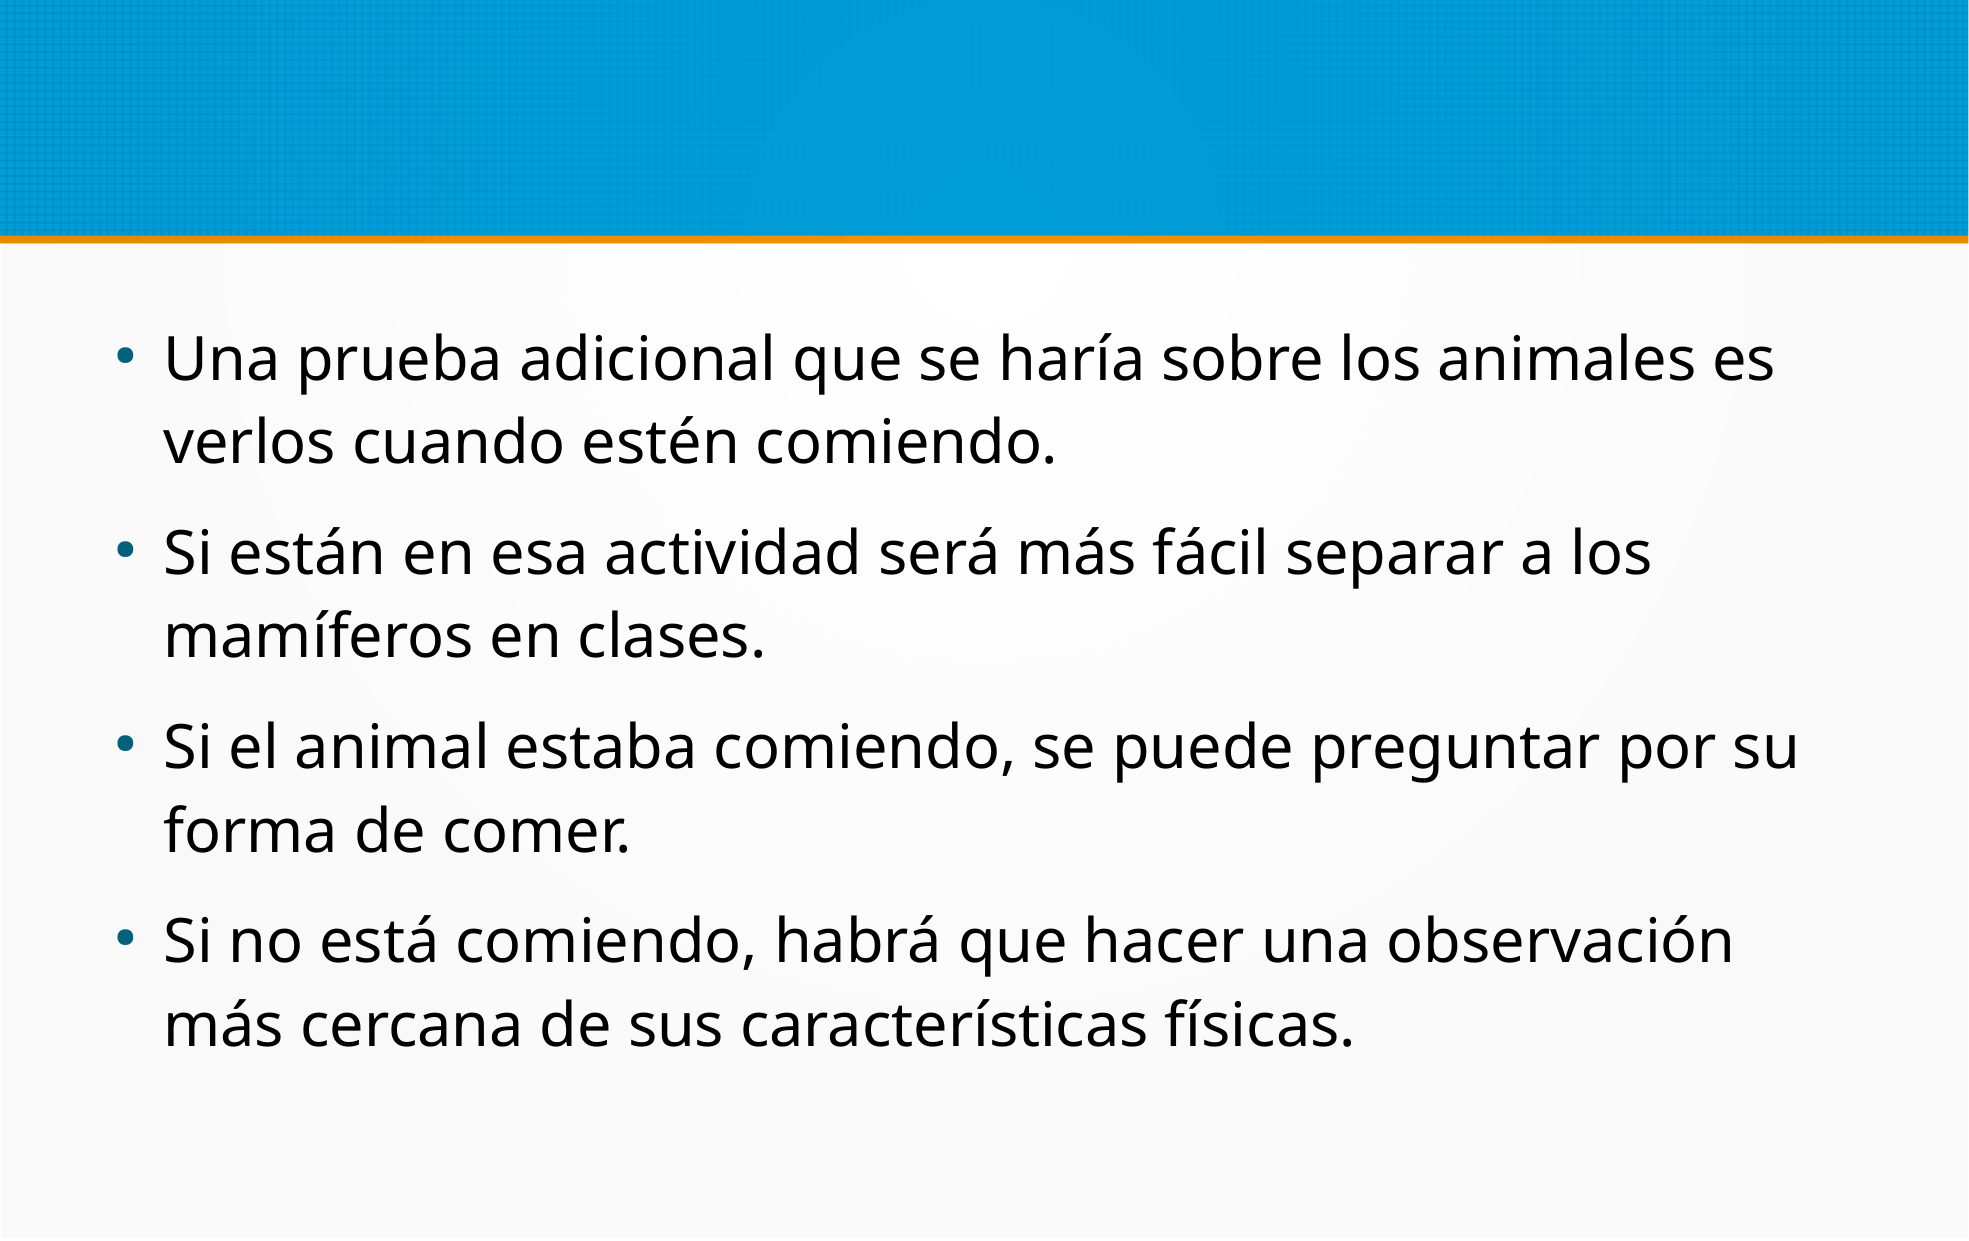

#
Una prueba adicional que se haría sobre los animales es verlos cuando estén comiendo.
Si están en esa actividad será más fácil separar a los mamíferos en clases.
Si el animal estaba comiendo, se puede preguntar por su forma de comer.
Si no está comiendo, habrá que hacer una observación más cercana de sus características físicas.